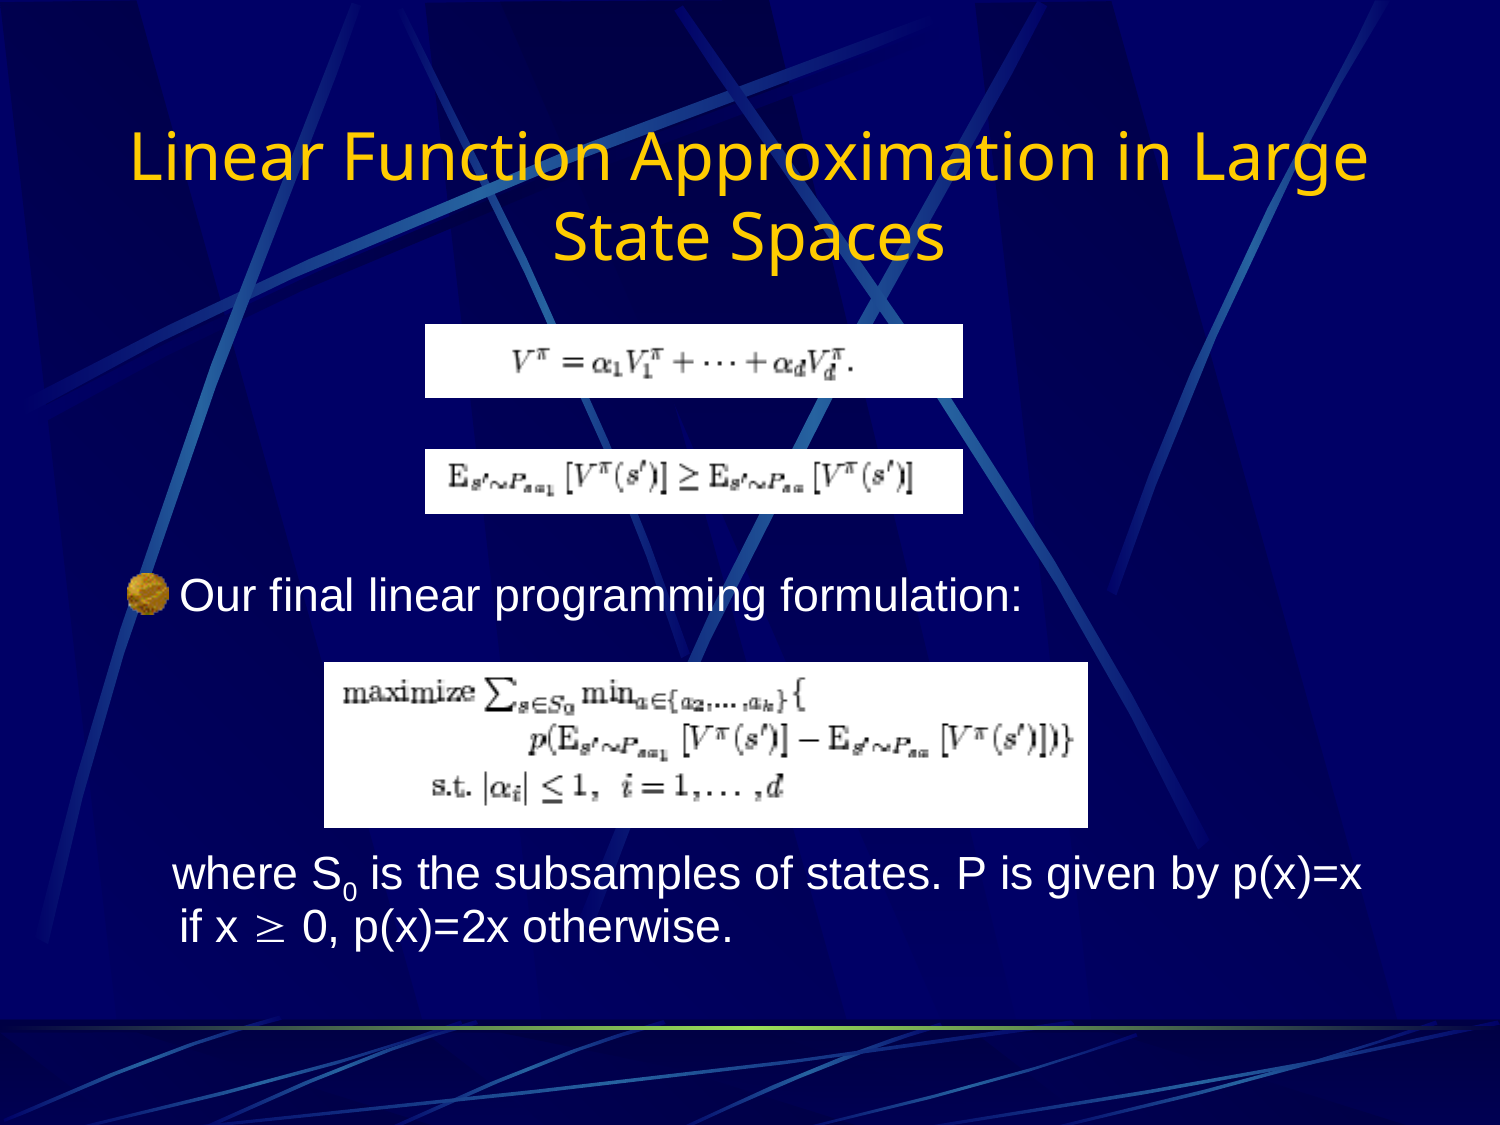

Linear Function Approximation in Large State Spaces
# Our final linear programming formulation:
 where S0 is the subsamples of states. P is given by p(x)=x if x  0, p(x)=2x otherwise.